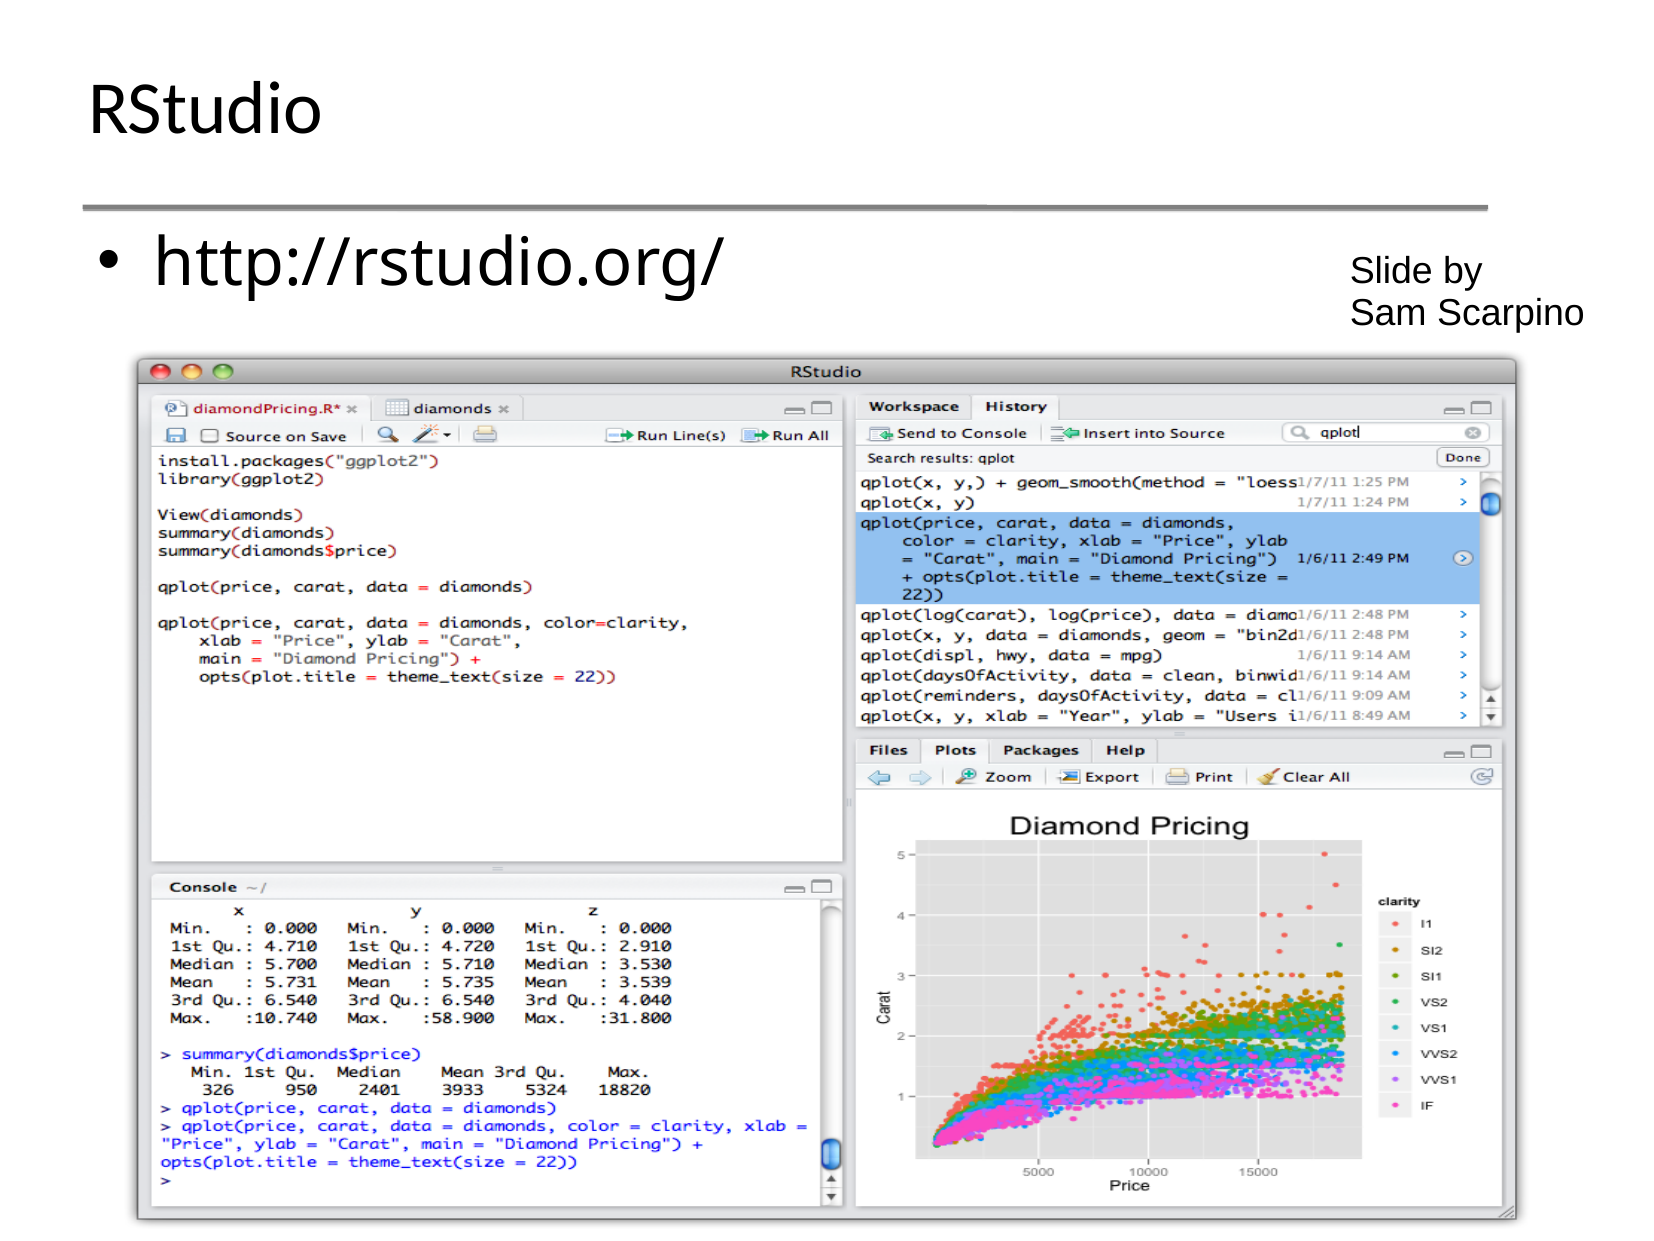

RStudio
# http://rstudio.org/
Slide by
Sam Scarpino